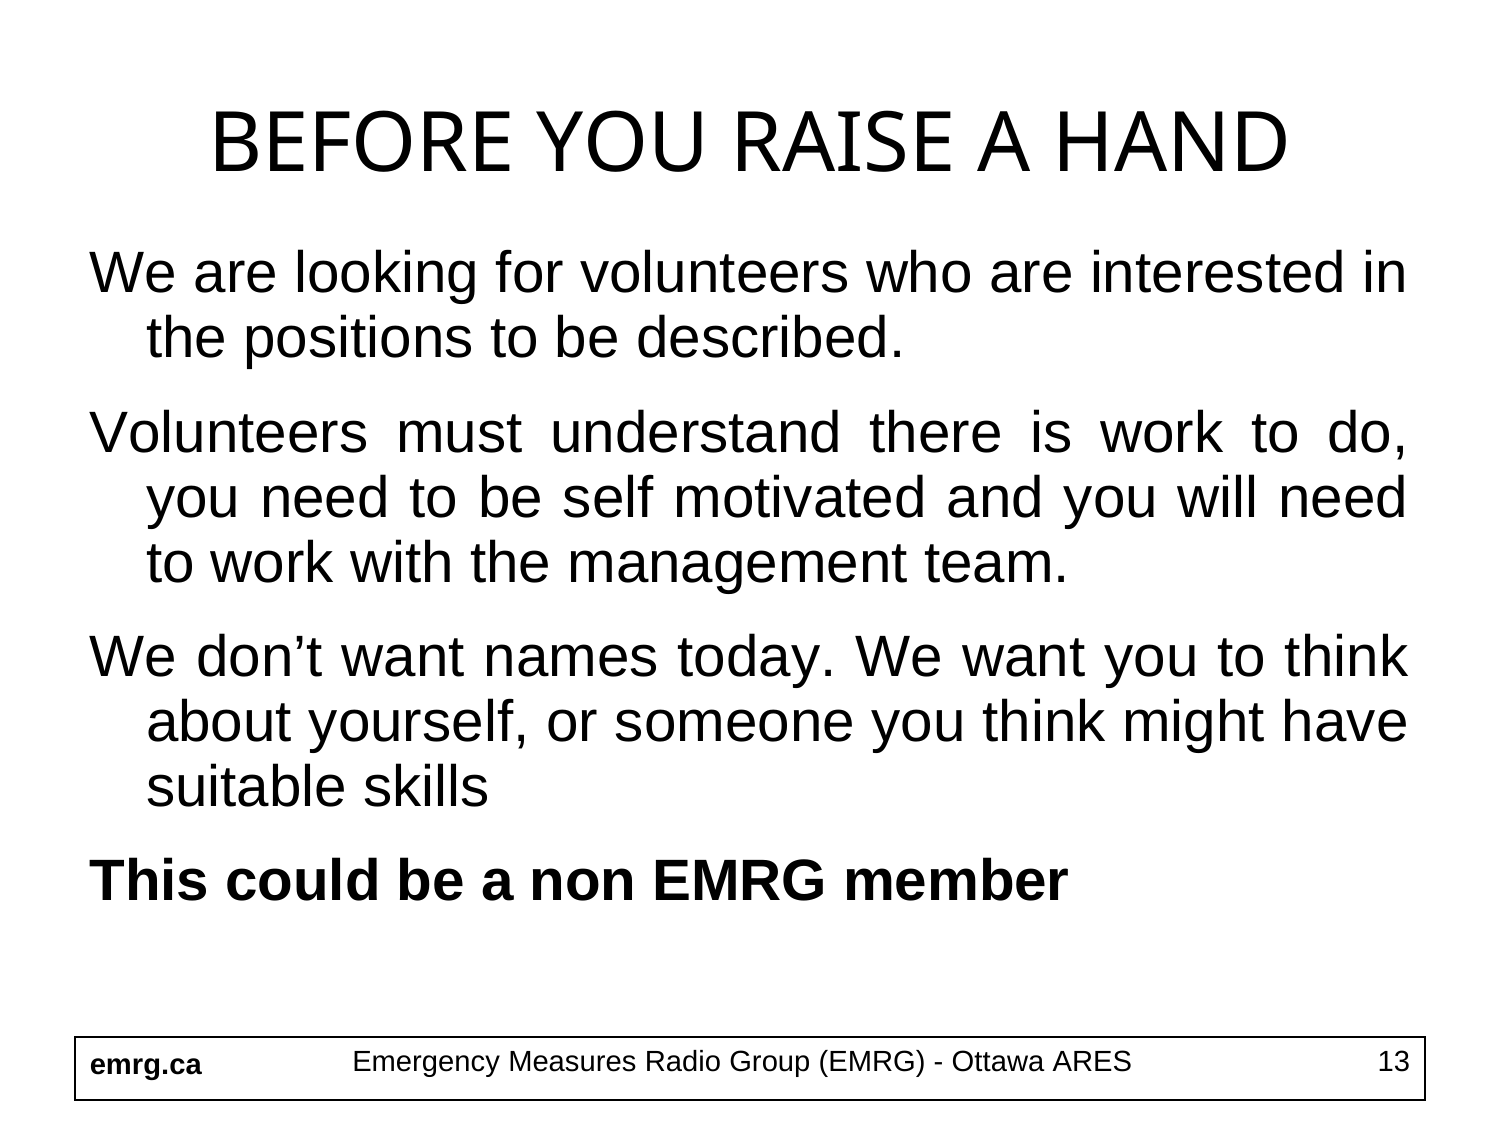

# BEFORE YOU RAISE A HAND
We are looking for volunteers who are interested in the positions to be described.
Volunteers must understand there is work to do, you need to be self motivated and you will need to work with the management team.
We don’t want names today. We want you to think about yourself, or someone you think might have suitable skills
This could be a non EMRG member
Emergency Measures Radio Group (EMRG) - Ottawa ARES
13